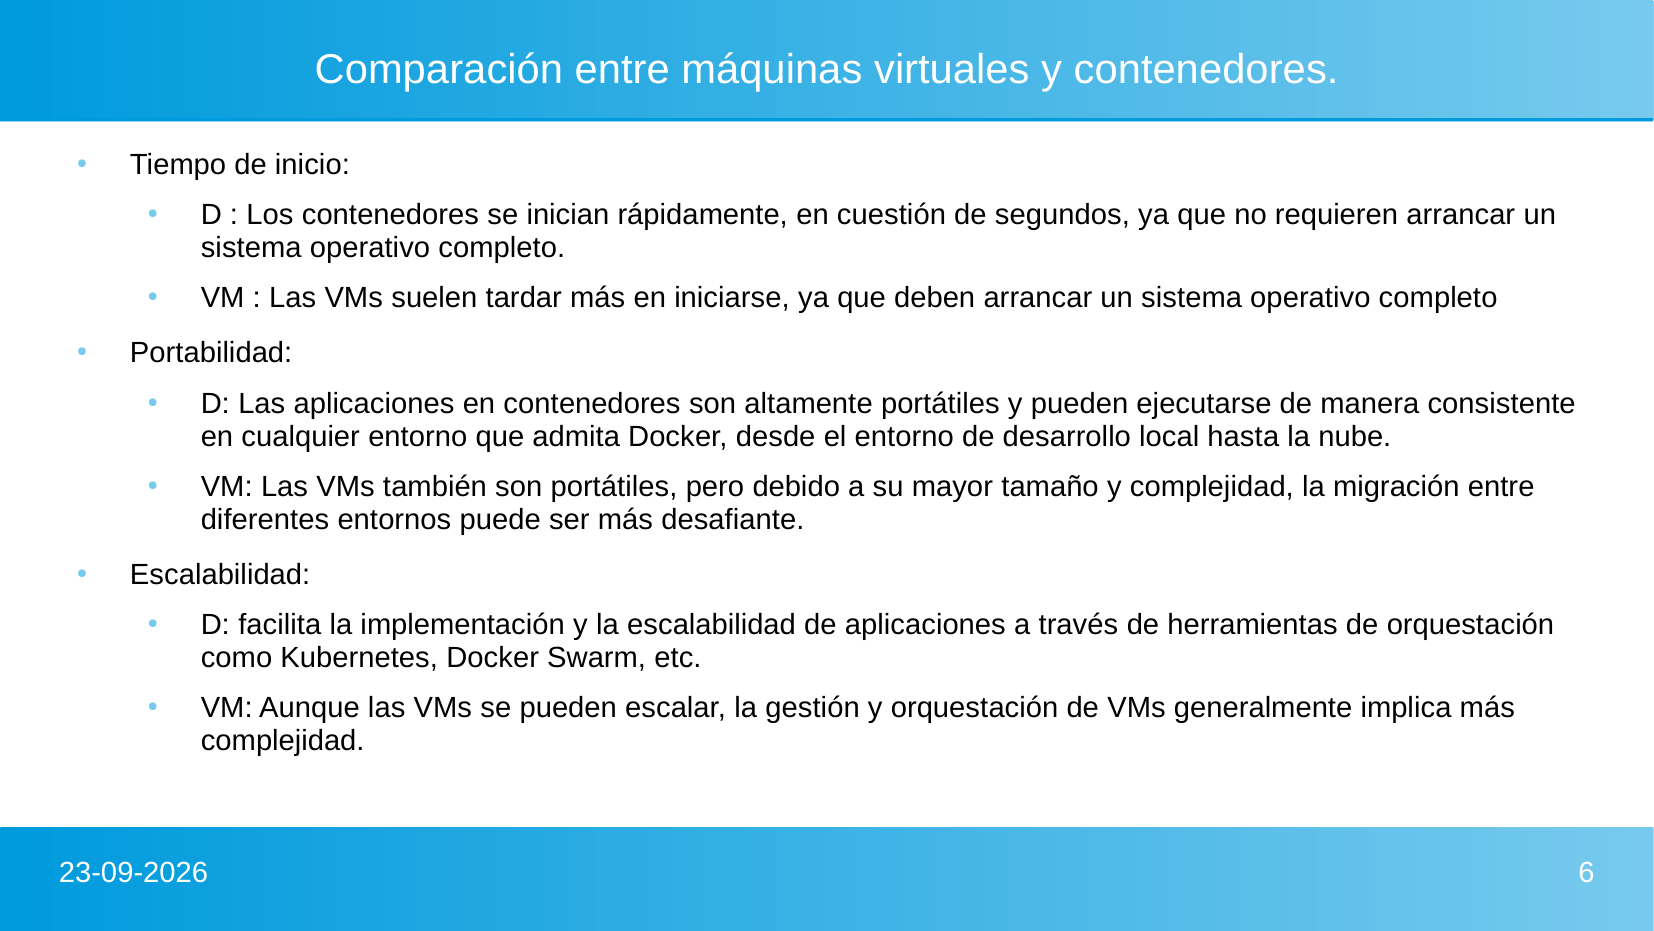

# Comparación entre máquinas virtuales y contenedores.
Tiempo de inicio:
D : Los contenedores se inician rápidamente, en cuestión de segundos, ya que no requieren arrancar un sistema operativo completo.
VM : Las VMs suelen tardar más en iniciarse, ya que deben arrancar un sistema operativo completo
Portabilidad:
D: Las aplicaciones en contenedores son altamente portátiles y pueden ejecutarse de manera consistente en cualquier entorno que admita Docker, desde el entorno de desarrollo local hasta la nube.
VM: Las VMs también son portátiles, pero debido a su mayor tamaño y complejidad, la migración entre diferentes entornos puede ser más desafiante.
Escalabilidad:
D: facilita la implementación y la escalabilidad de aplicaciones a través de herramientas de orquestación como Kubernetes, Docker Swarm, etc.
VM: Aunque las VMs se pueden escalar, la gestión y orquestación de VMs generalmente implica más complejidad.
6